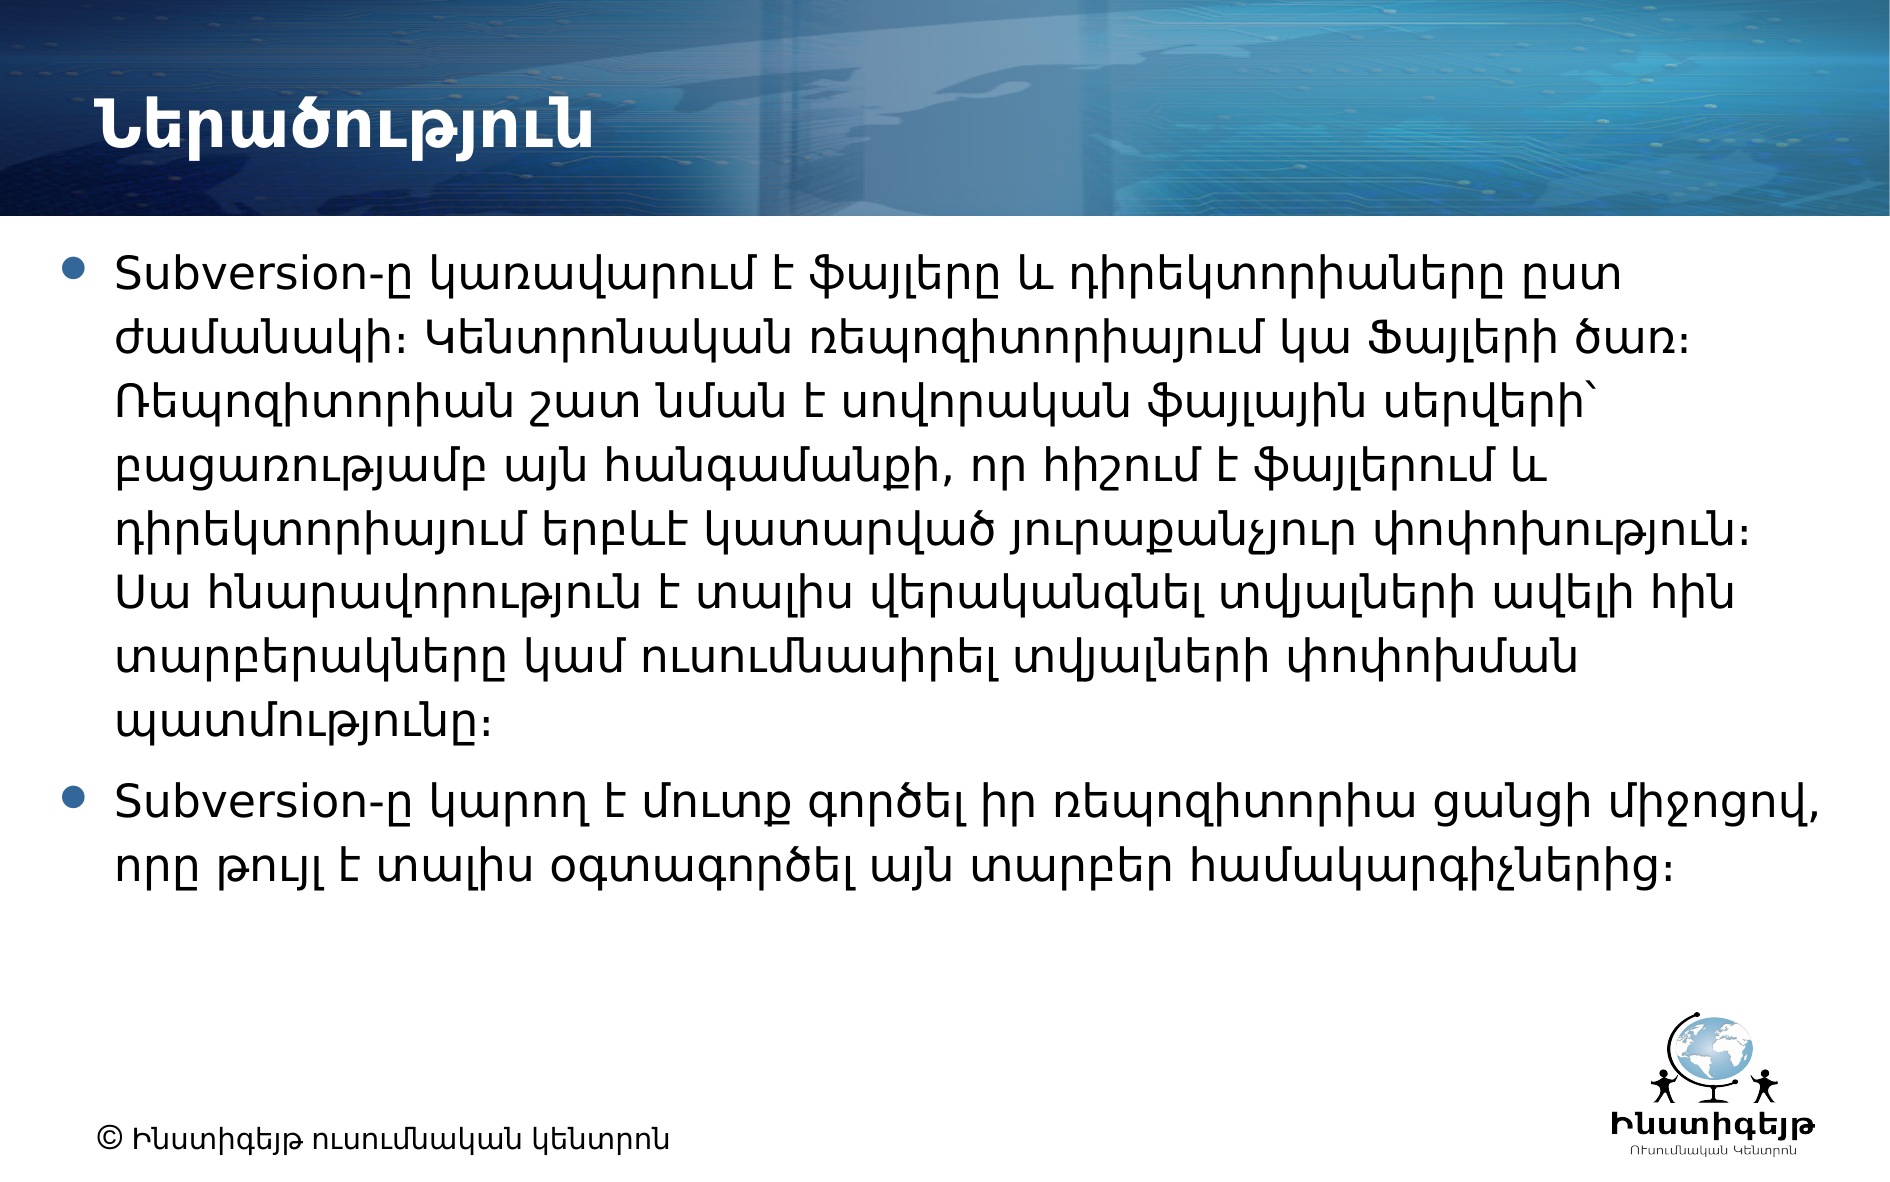

# Ներածություն
Subversion-ը կառավարում է ֆայլերը և դիրեկտորիաները ըստ ժամանակի։ Կենտրոնական ռեպոզիտորիայում կա Ֆայլերի ծառ։ Ռեպոզիտորիան շատ նման է սովորական ֆայլային սերվերի՝ բացառությամբ այն հանգամանքի, որ հիշում է ֆայլերում և դիրեկտորիայում երբևէ կատարված յուրաքանչյուր փոփոխություն։ Սա հնարավորություն է տալիս վերականգնել տվյալների ավելի հին տարբերակները կամ ուսումնասիրել տվյալների փոփոխման պատմությունը։
Subversion-ը կարող է մուտք գործել իր ռեպոզիտորիա ցանցի միջոցով, որը թույլ է տալիս օգտագործել այն տարբեր համակարգիչներից։